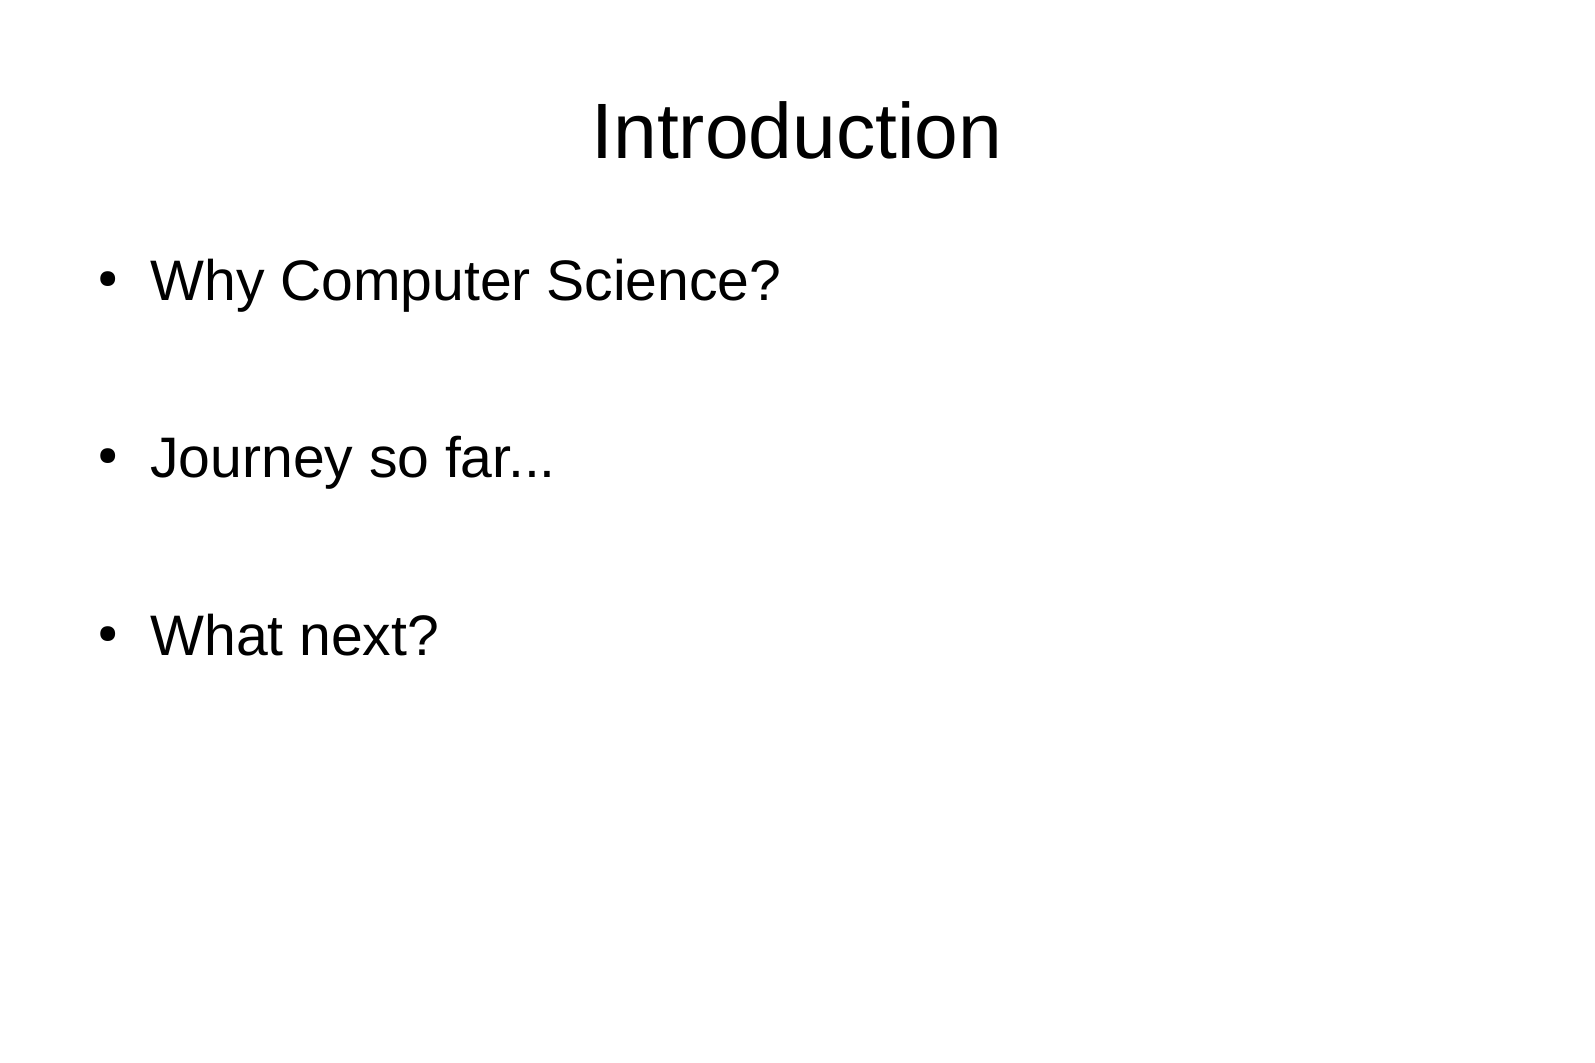

# Introduction
Why Computer Science?
Journey so far...
What next?